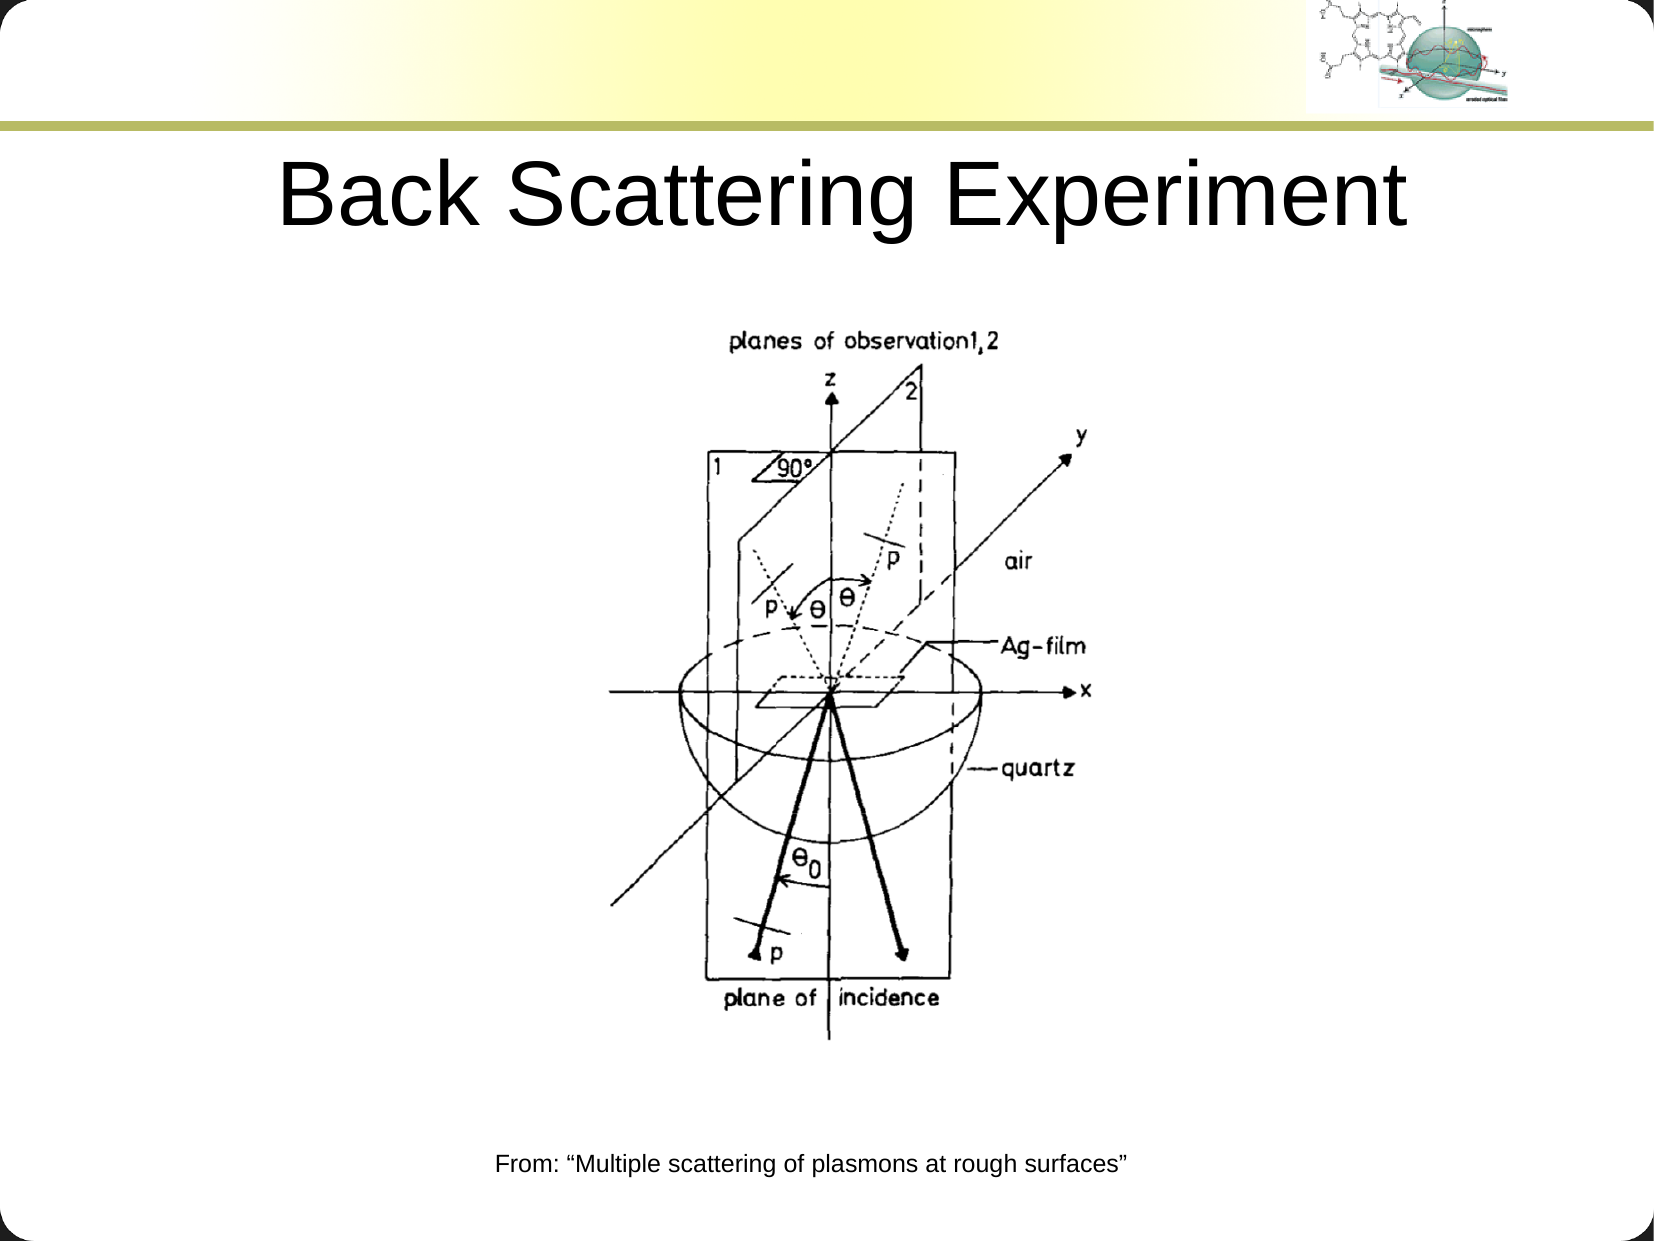

# Back Scattering Experiment
From: “Multiple scattering of plasmons at rough surfaces”